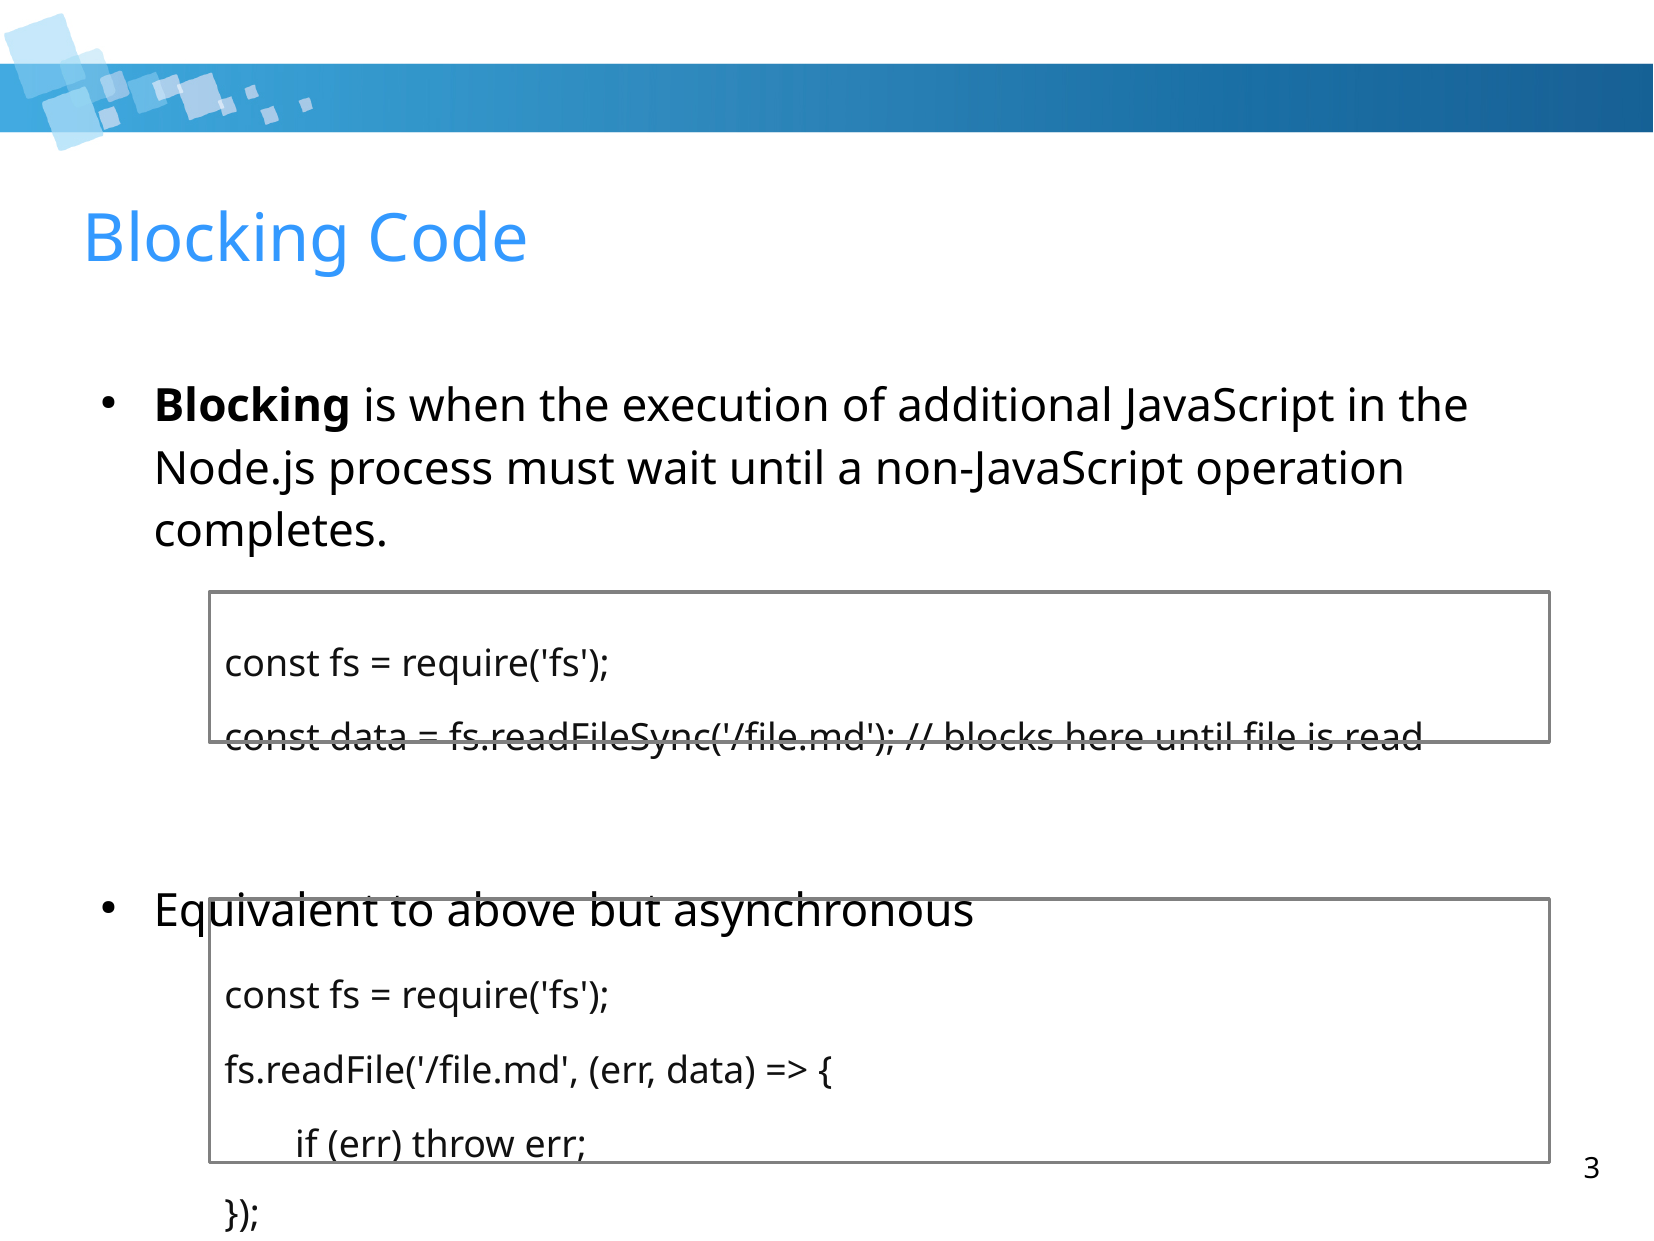

# Blocking Code
Blocking is when the execution of additional JavaScript in the Node.js process must wait until a non-JavaScript operation completes.
const fs = require('fs');
const data = fs.readFileSync('/file.md'); // blocks here until file is read
Equivalent to above but asynchronous
const fs = require('fs');
fs.readFile('/file.md', (err, data) => {
if (err) throw err;
});
3